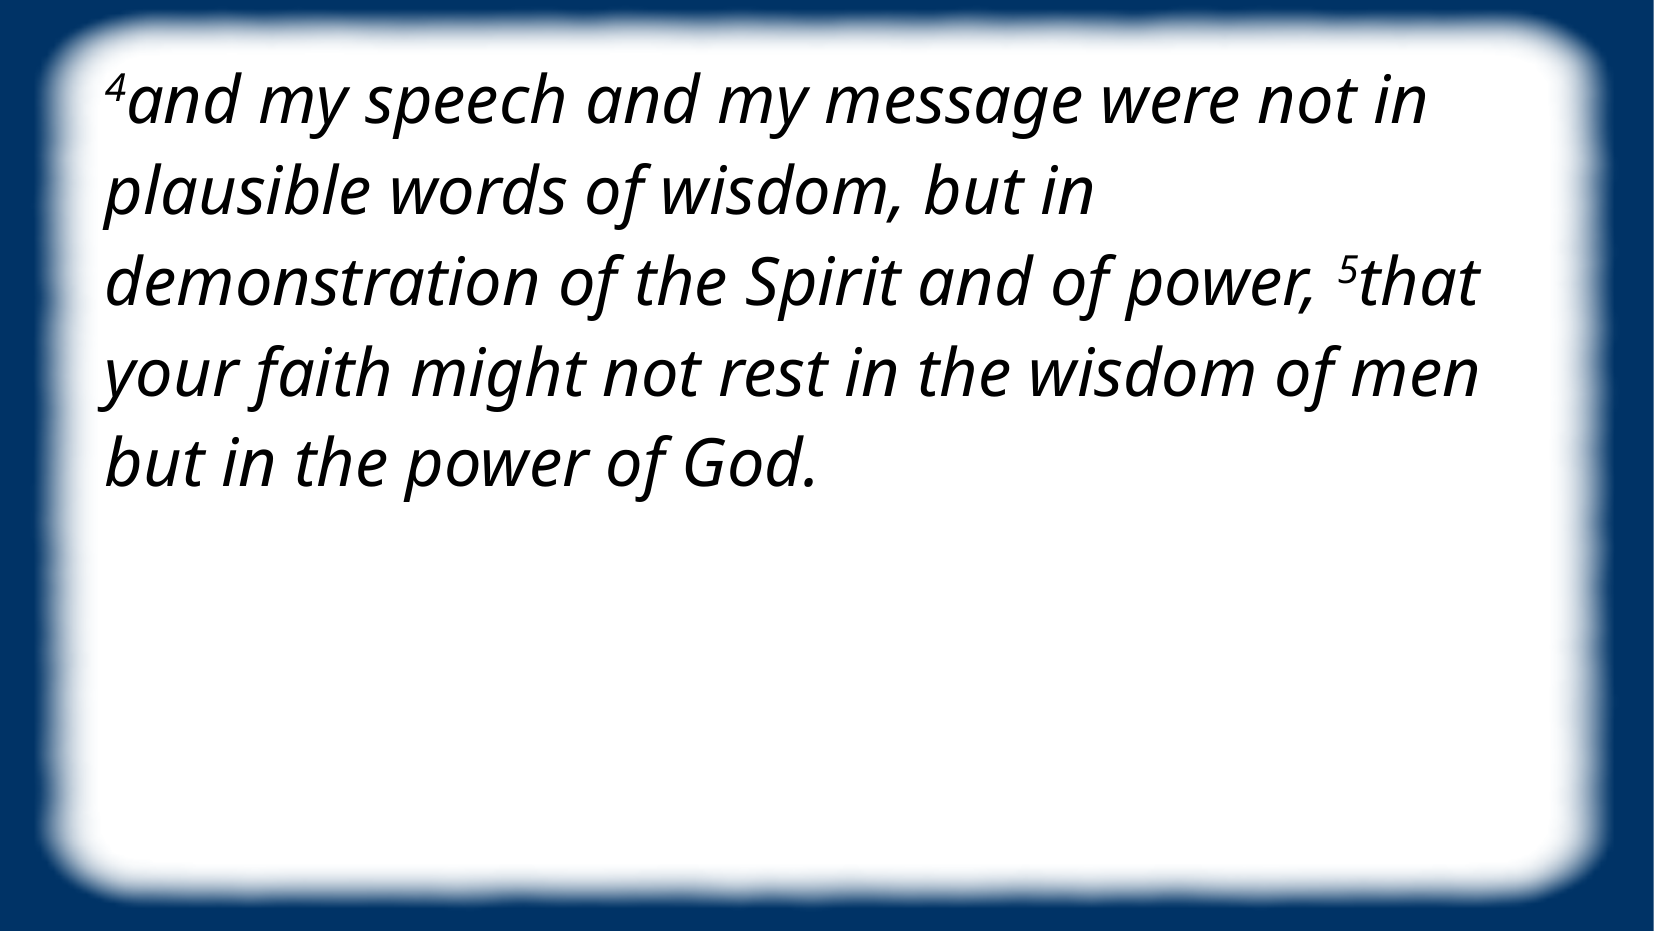

4and my speech and my message were not in plausible words of wisdom, but in demonstration of the Spirit and of power, 5that your faith might not rest in the wisdom of men but in the power of God.